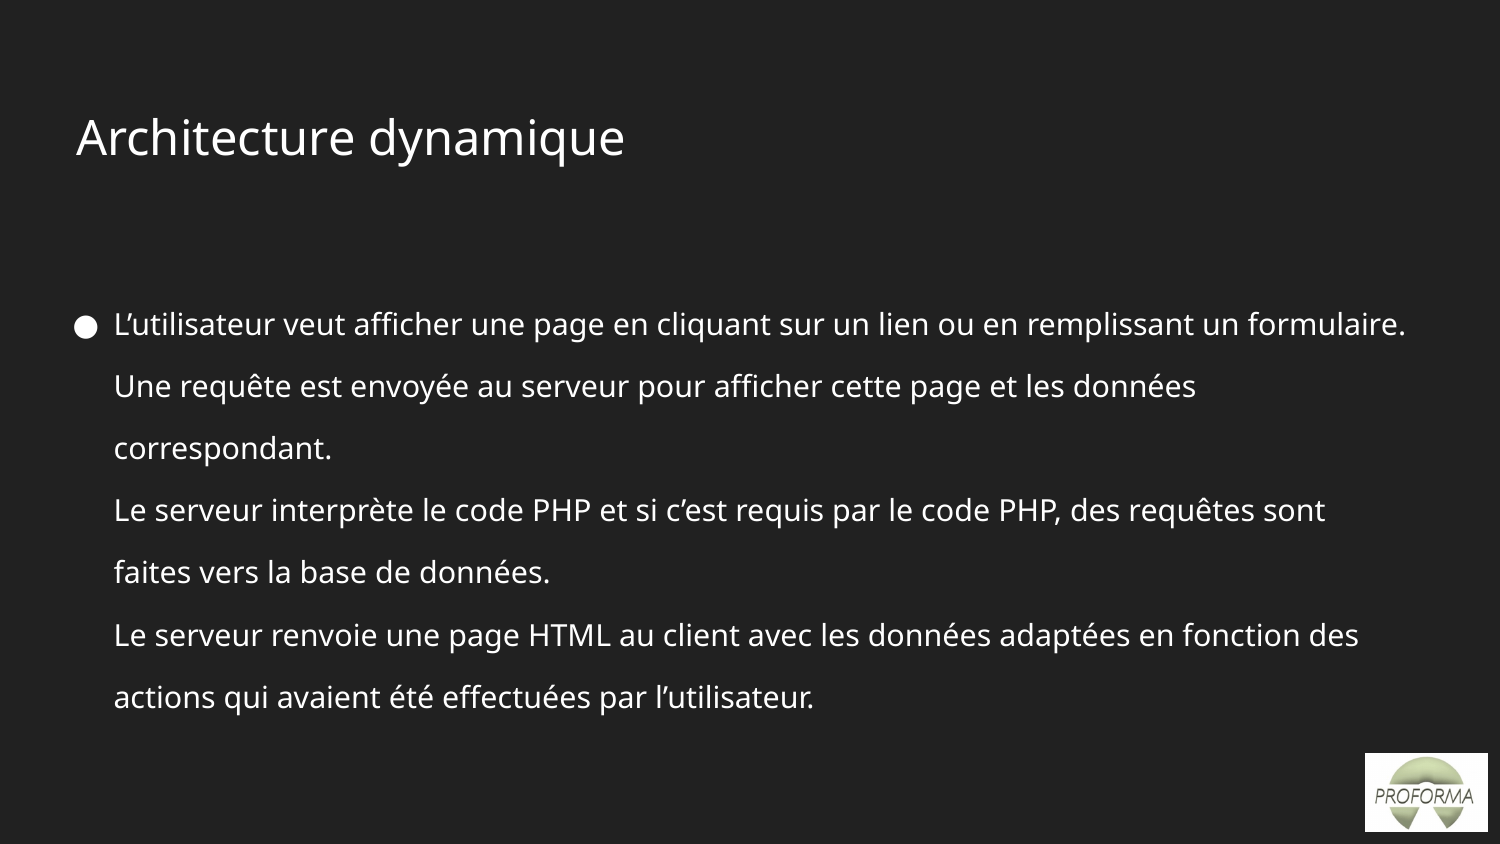

# Architecture dynamique
L’utilisateur veut afficher une page en cliquant sur un lien ou en remplissant un formulaire.
Une requête est envoyée au serveur pour afficher cette page et les données correspondant.
Le serveur interprète le code PHP et si c’est requis par le code PHP, des requêtes sont faites vers la base de données.
Le serveur renvoie une page HTML au client avec les données adaptées en fonction des actions qui avaient été effectuées par l’utilisateur.